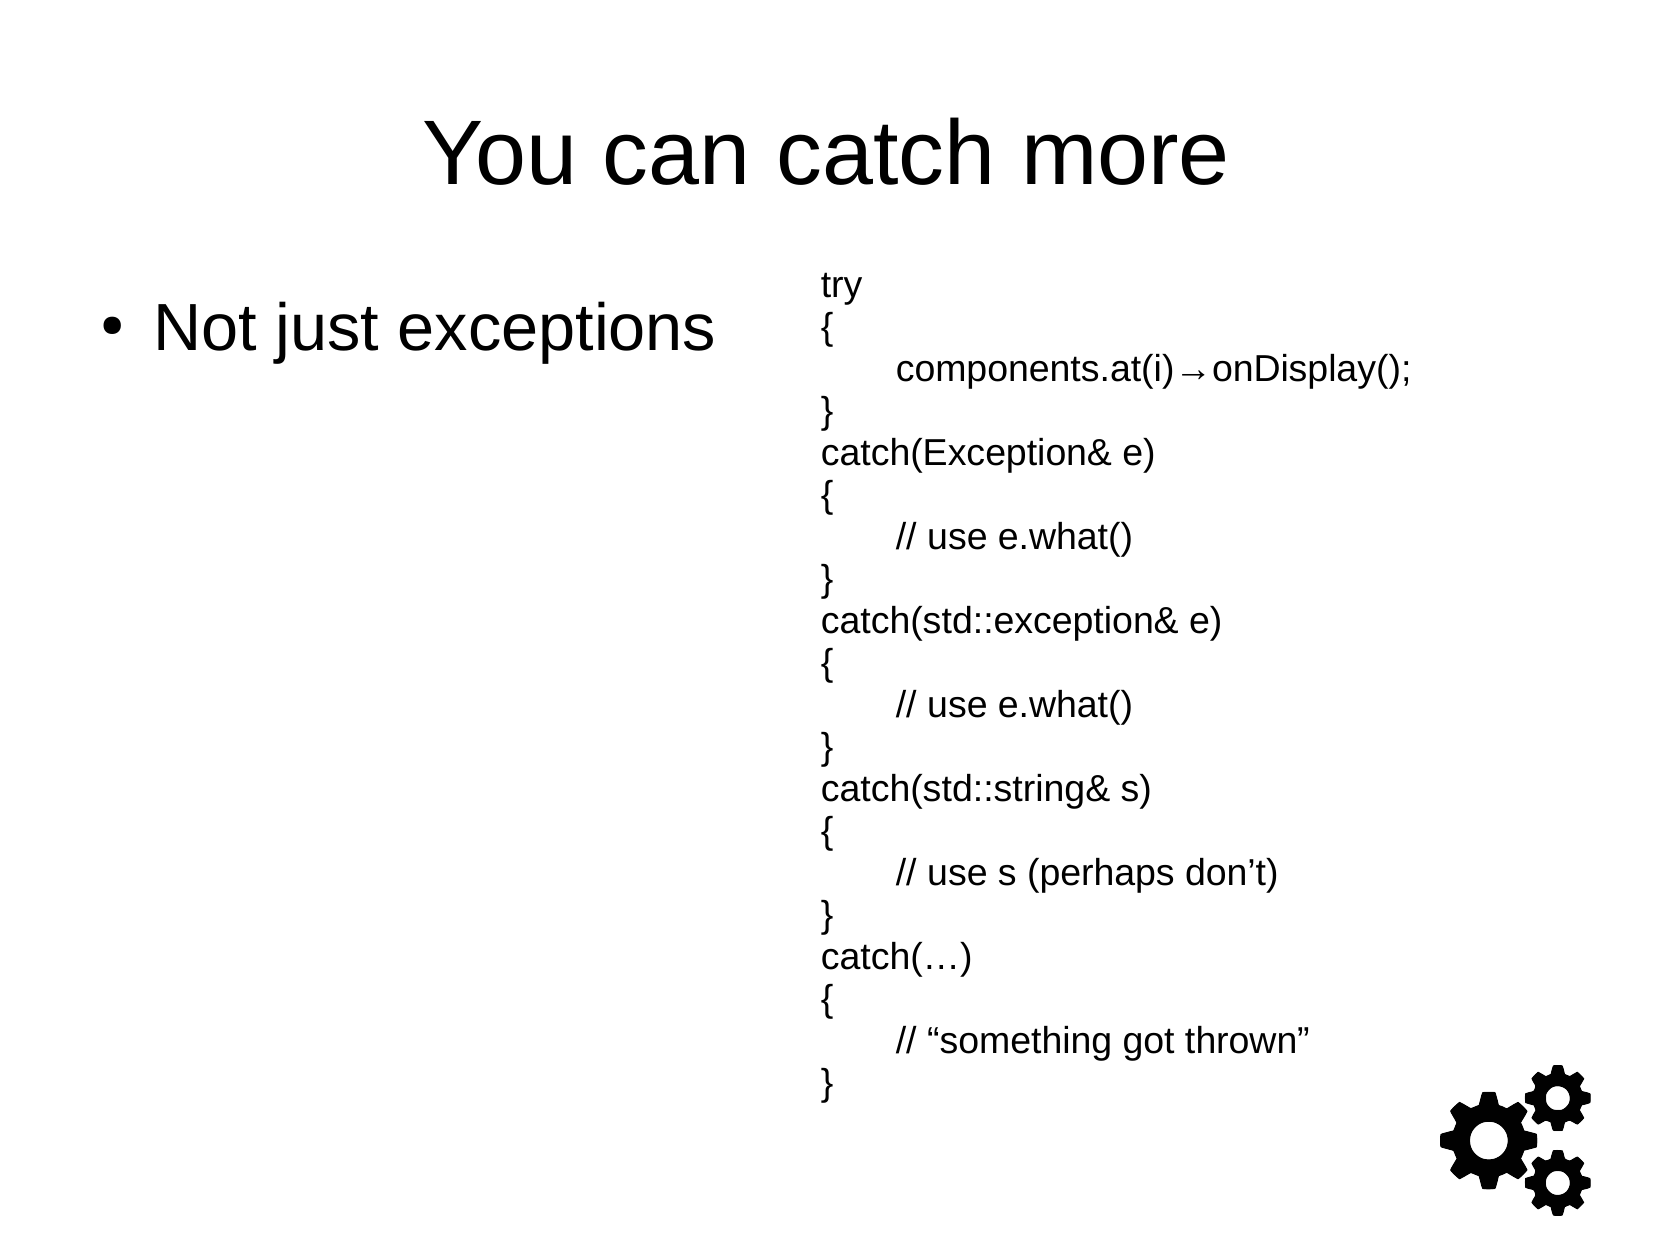

# You can catch more
		try
		{
			components.at(i)→onDisplay();
		}
		catch(Exception& e)
		{
			// use e.what()
		}
		catch(std::exception& e)
		{
			// use e.what()
		}
		catch(std::string& s)
		{
			// use s (perhaps don’t)
		}
		catch(…)
		{
			// “something got thrown”
		}
Not just exceptions